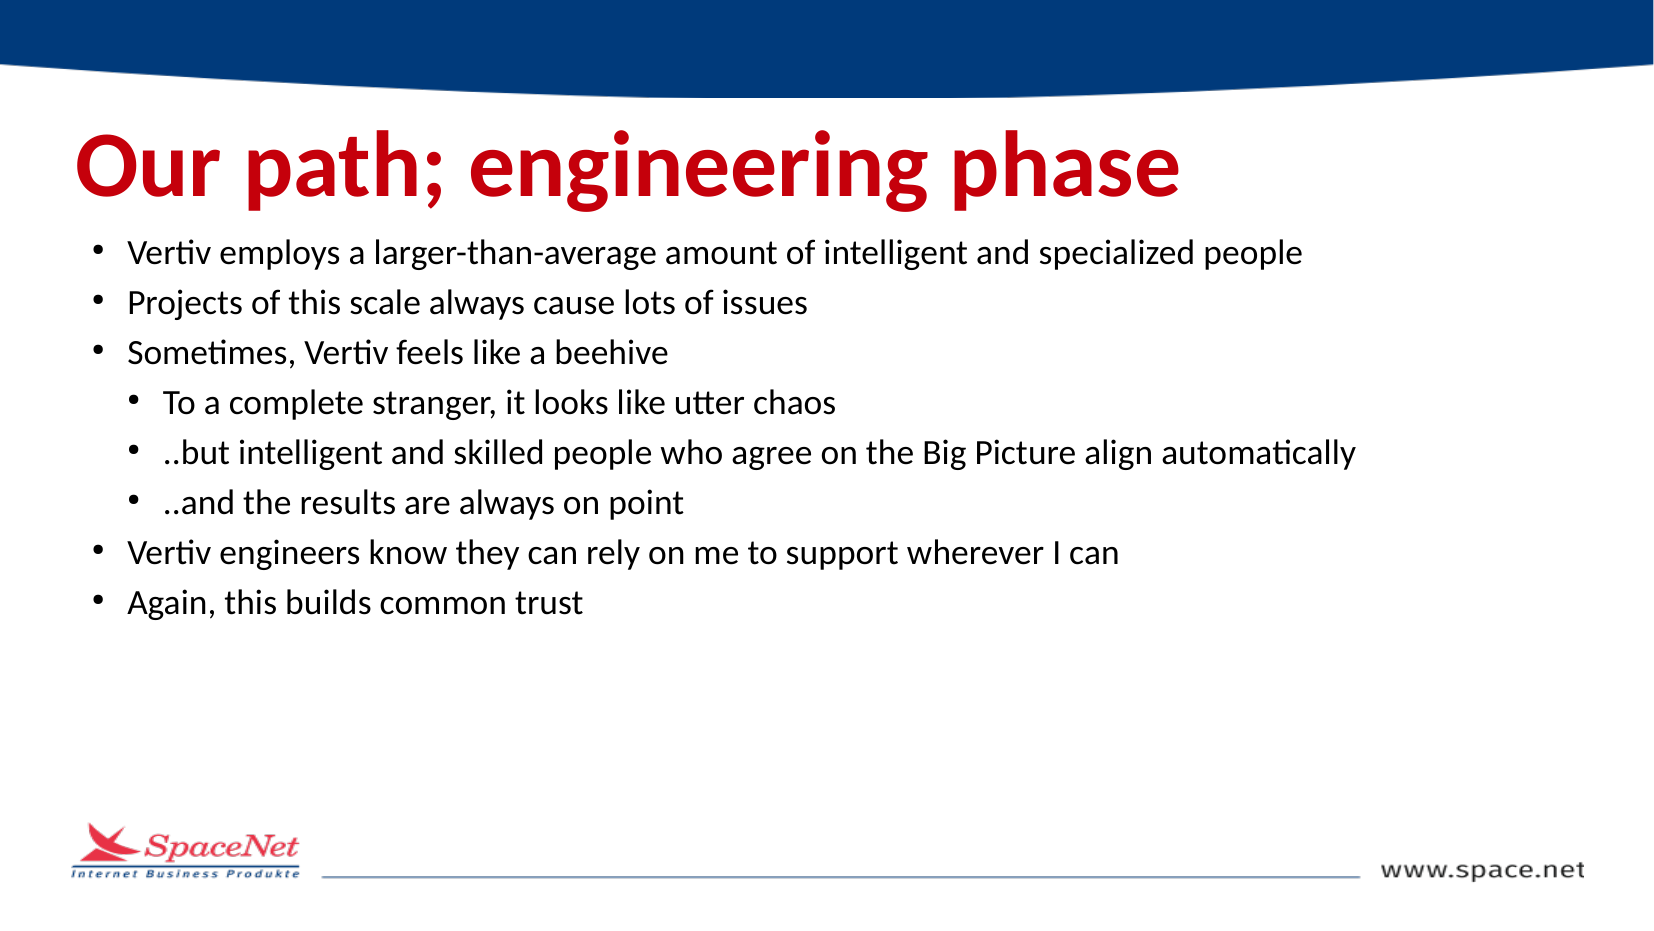

Our path; engineering phase
Vertiv employs a larger-than-average amount of intelligent and specialized people
Projects of this scale always cause lots of issues
Sometimes, Vertiv feels like a beehive
To a complete stranger, it looks like utter chaos
..but intelligent and skilled people who agree on the Big Picture align automatically
..and the results are always on point
Vertiv engineers know they can rely on me to support wherever I can
Again, this builds common trust